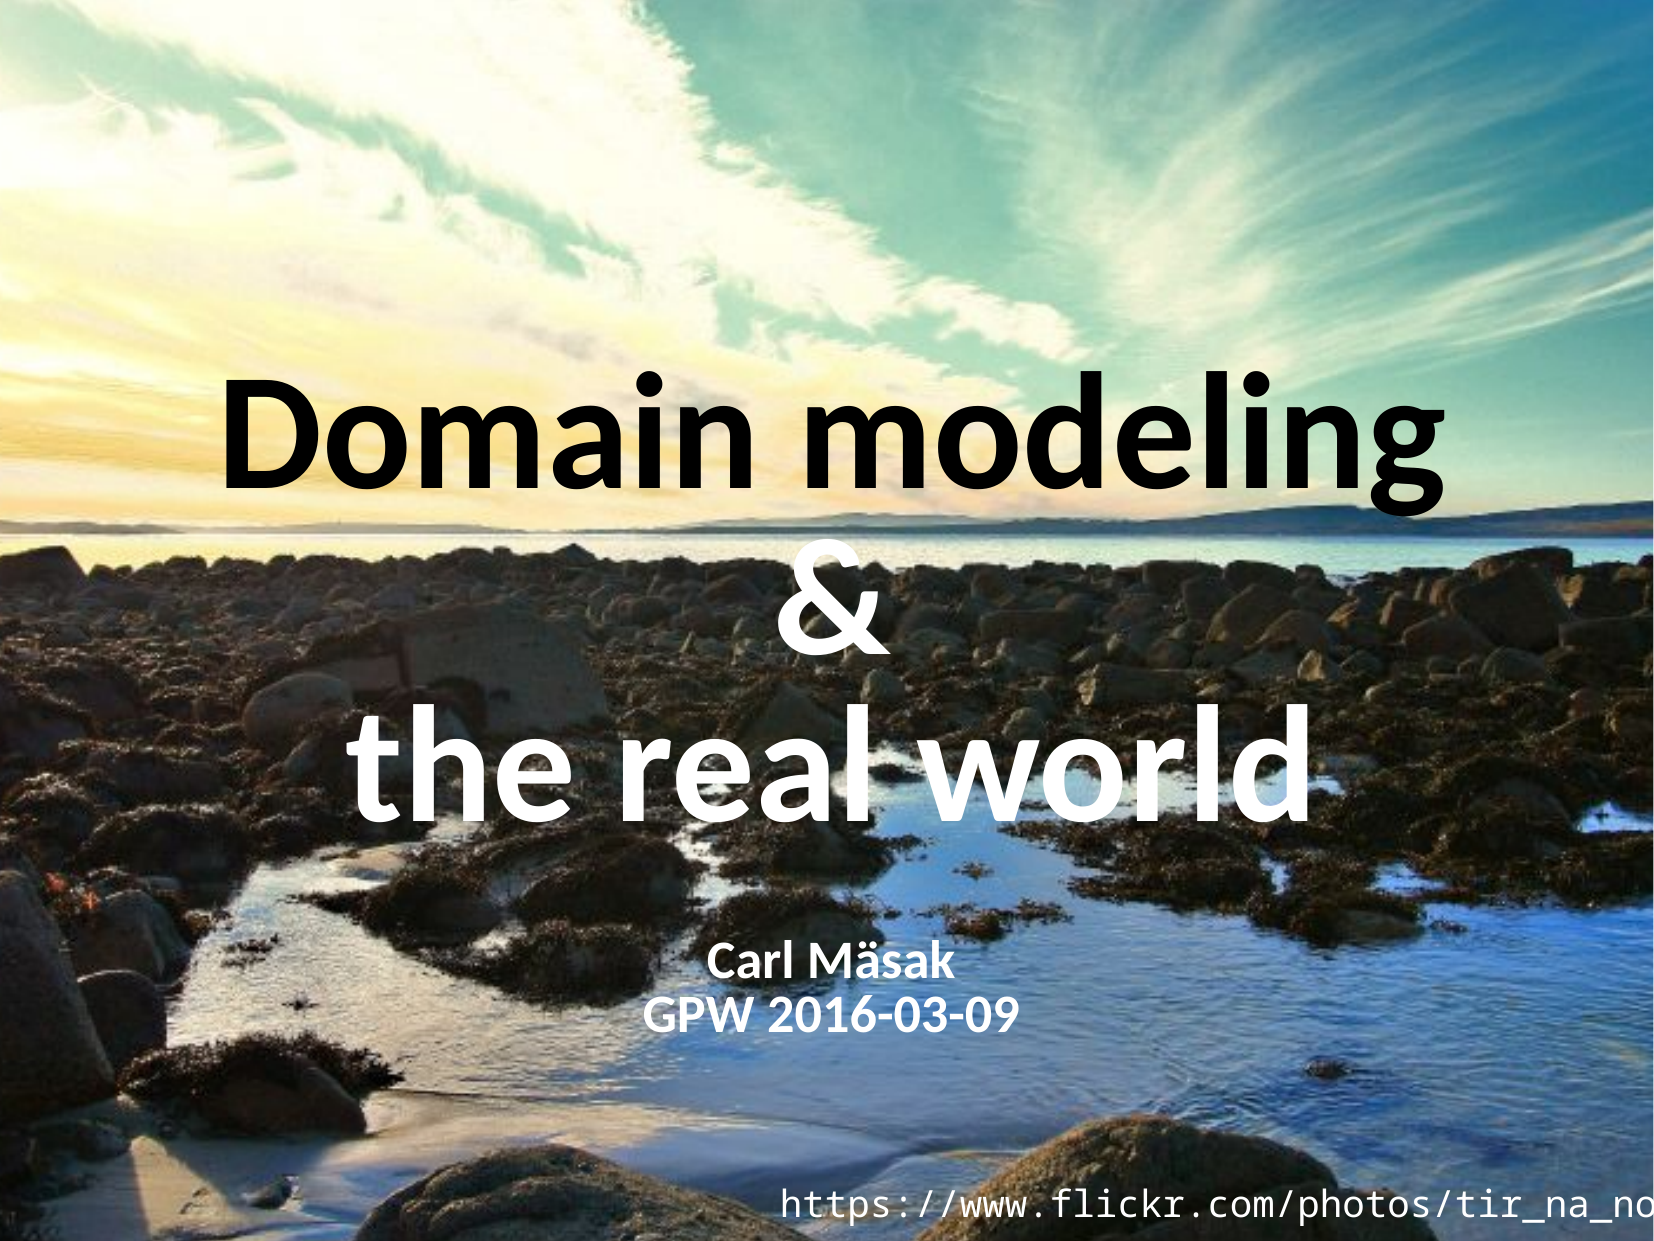

Domain modeling
&
the real world
Carl Mäsak
GPW 2016-03-09
https://www.flickr.com/photos/tir_na_nog/5346342563